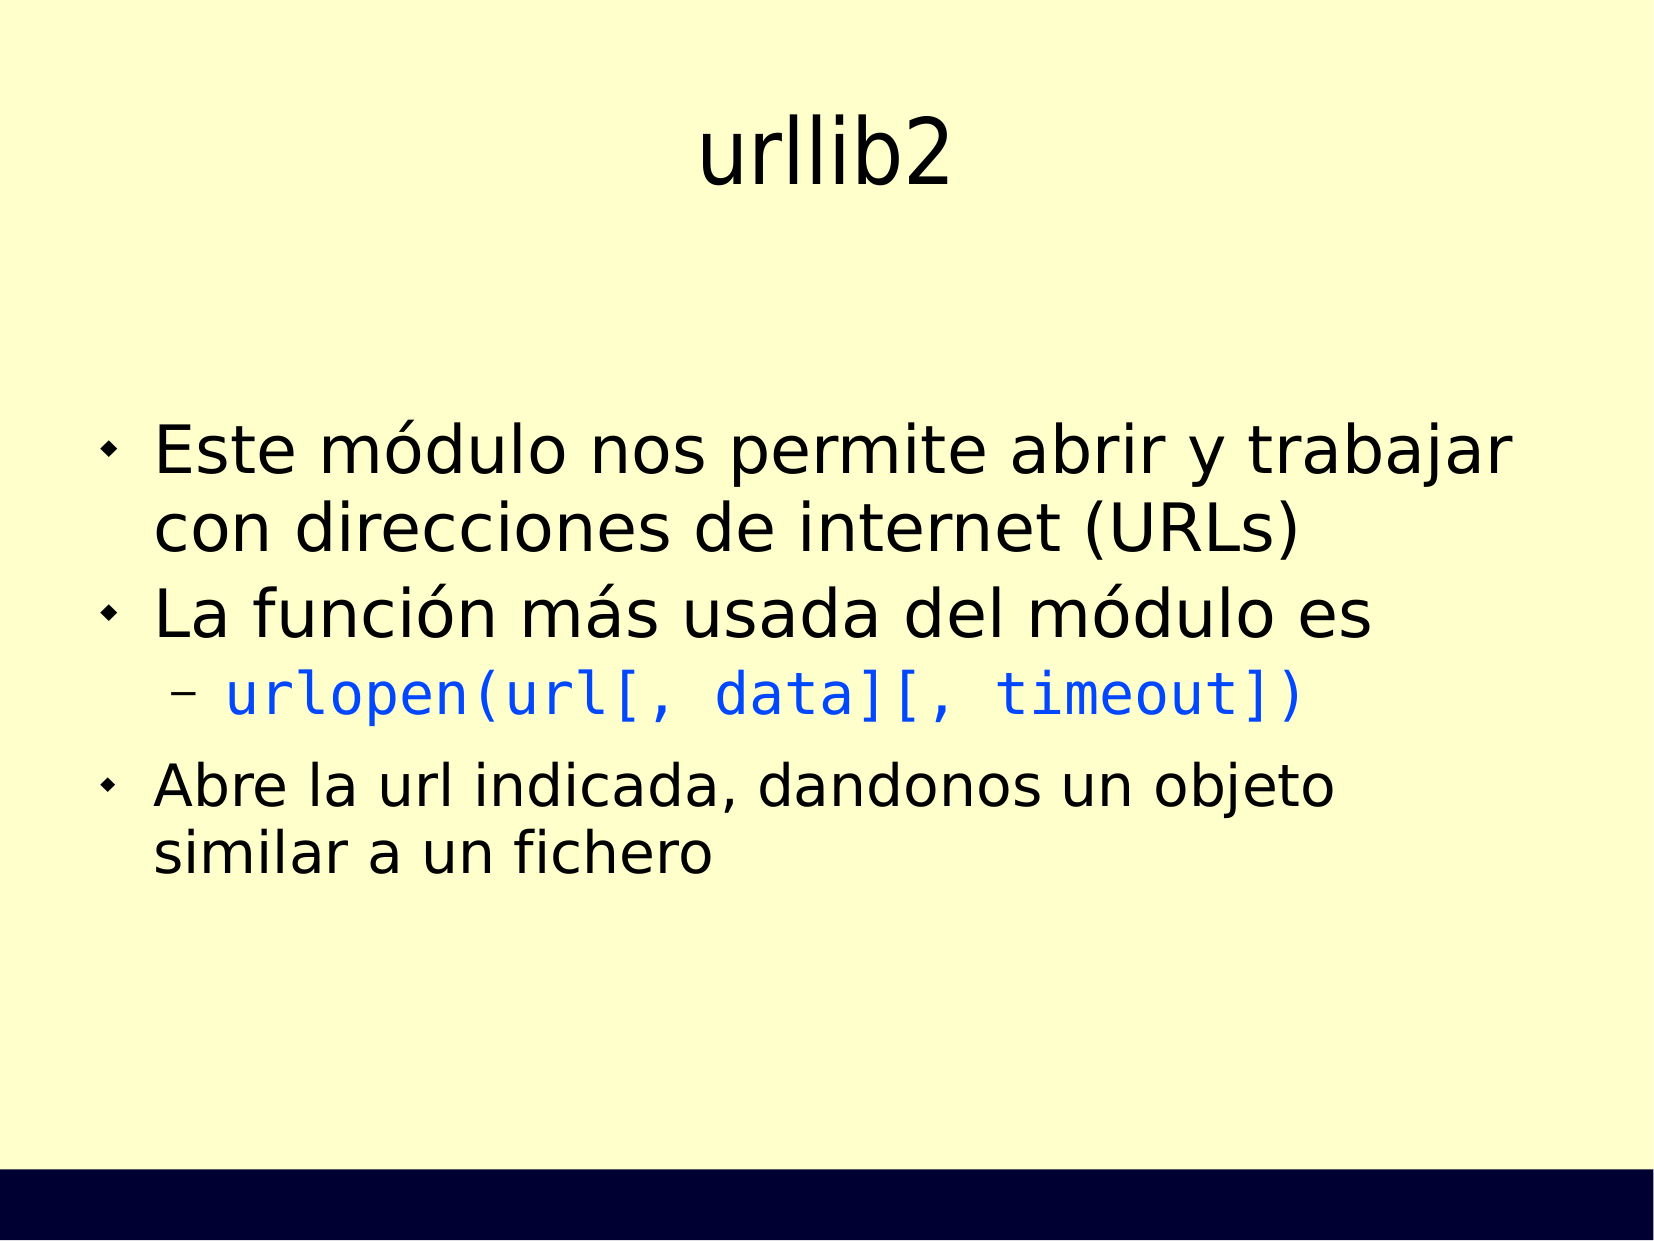

# urllib2
Este módulo nos permite abrir y trabajar con direcciones de internet (URLs)
La función más usada del módulo es
urlopen(url[, data][, timeout])
Abre la url indicada, dandonos un objeto similar a un fichero